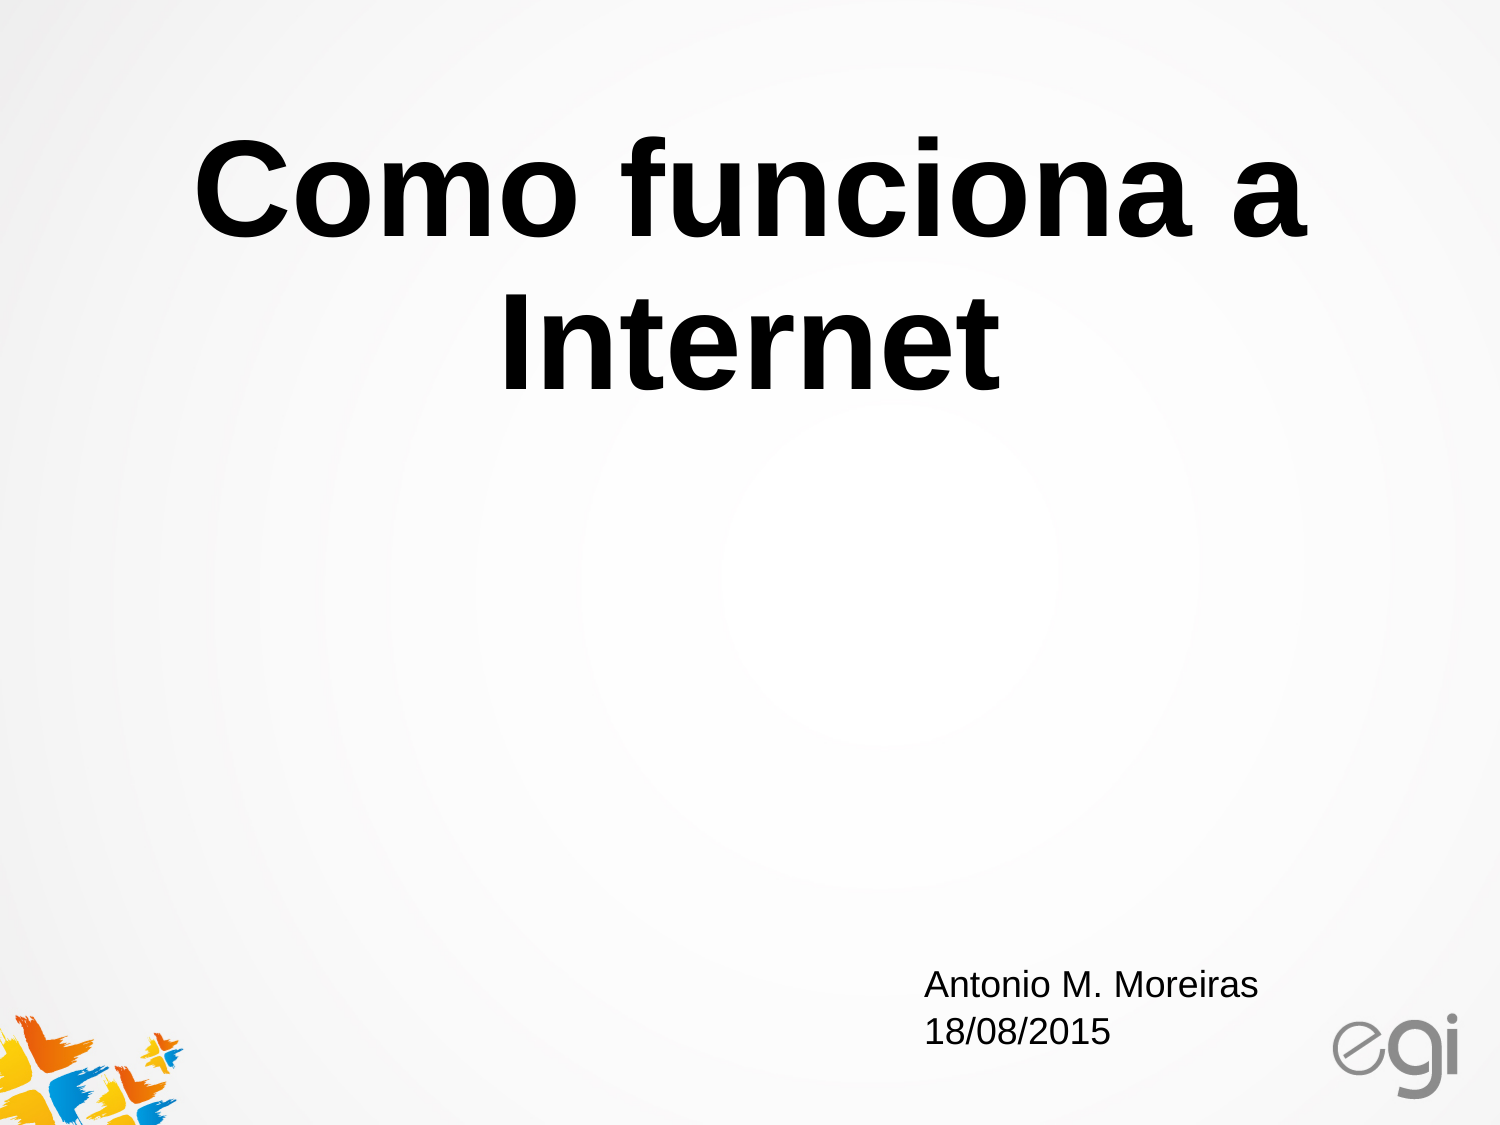

Como funciona a Internet
Antonio M. Moreiras
18/08/2015